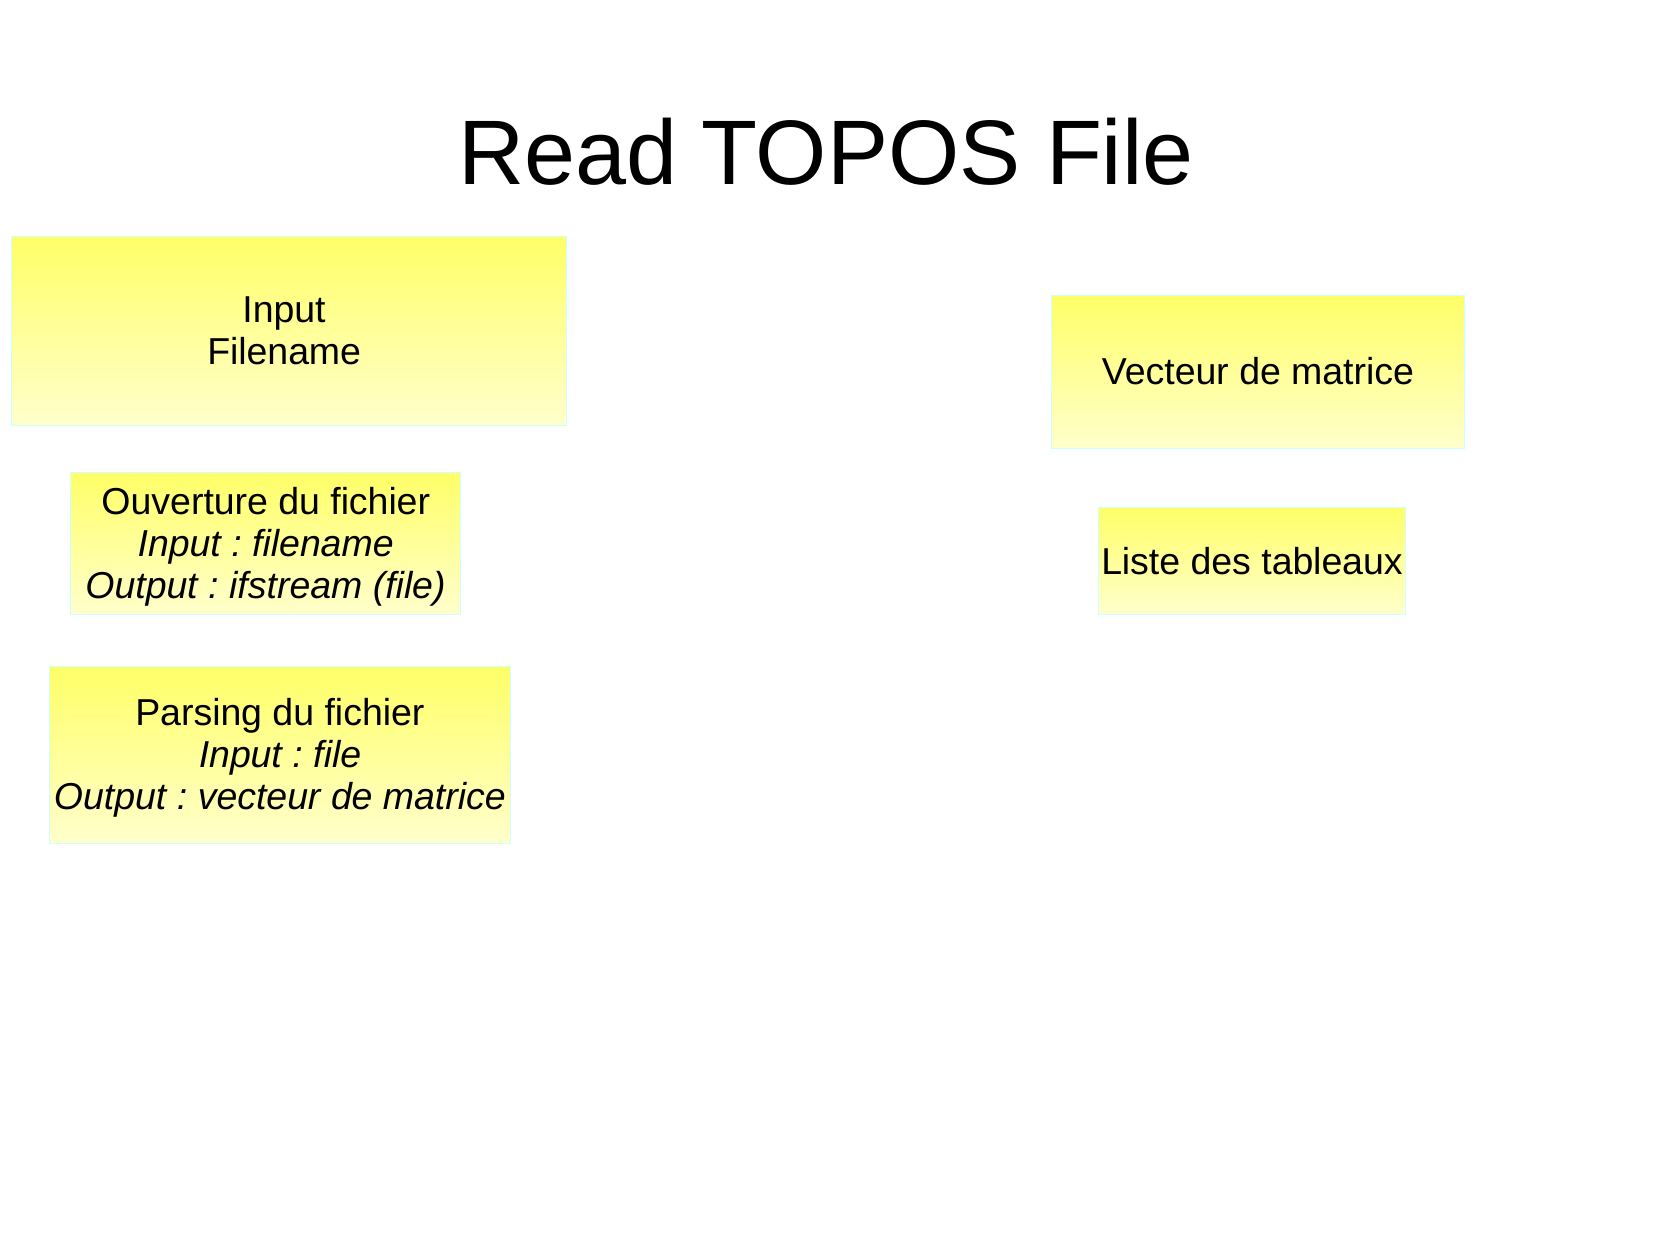

# Read TOPOS File
Input
Filename
Vecteur de matrice
Ouverture du fichier
Input : filename
Output : ifstream (file)
Liste des tableaux
Parsing du fichier
Input : file
Output : vecteur de matrice